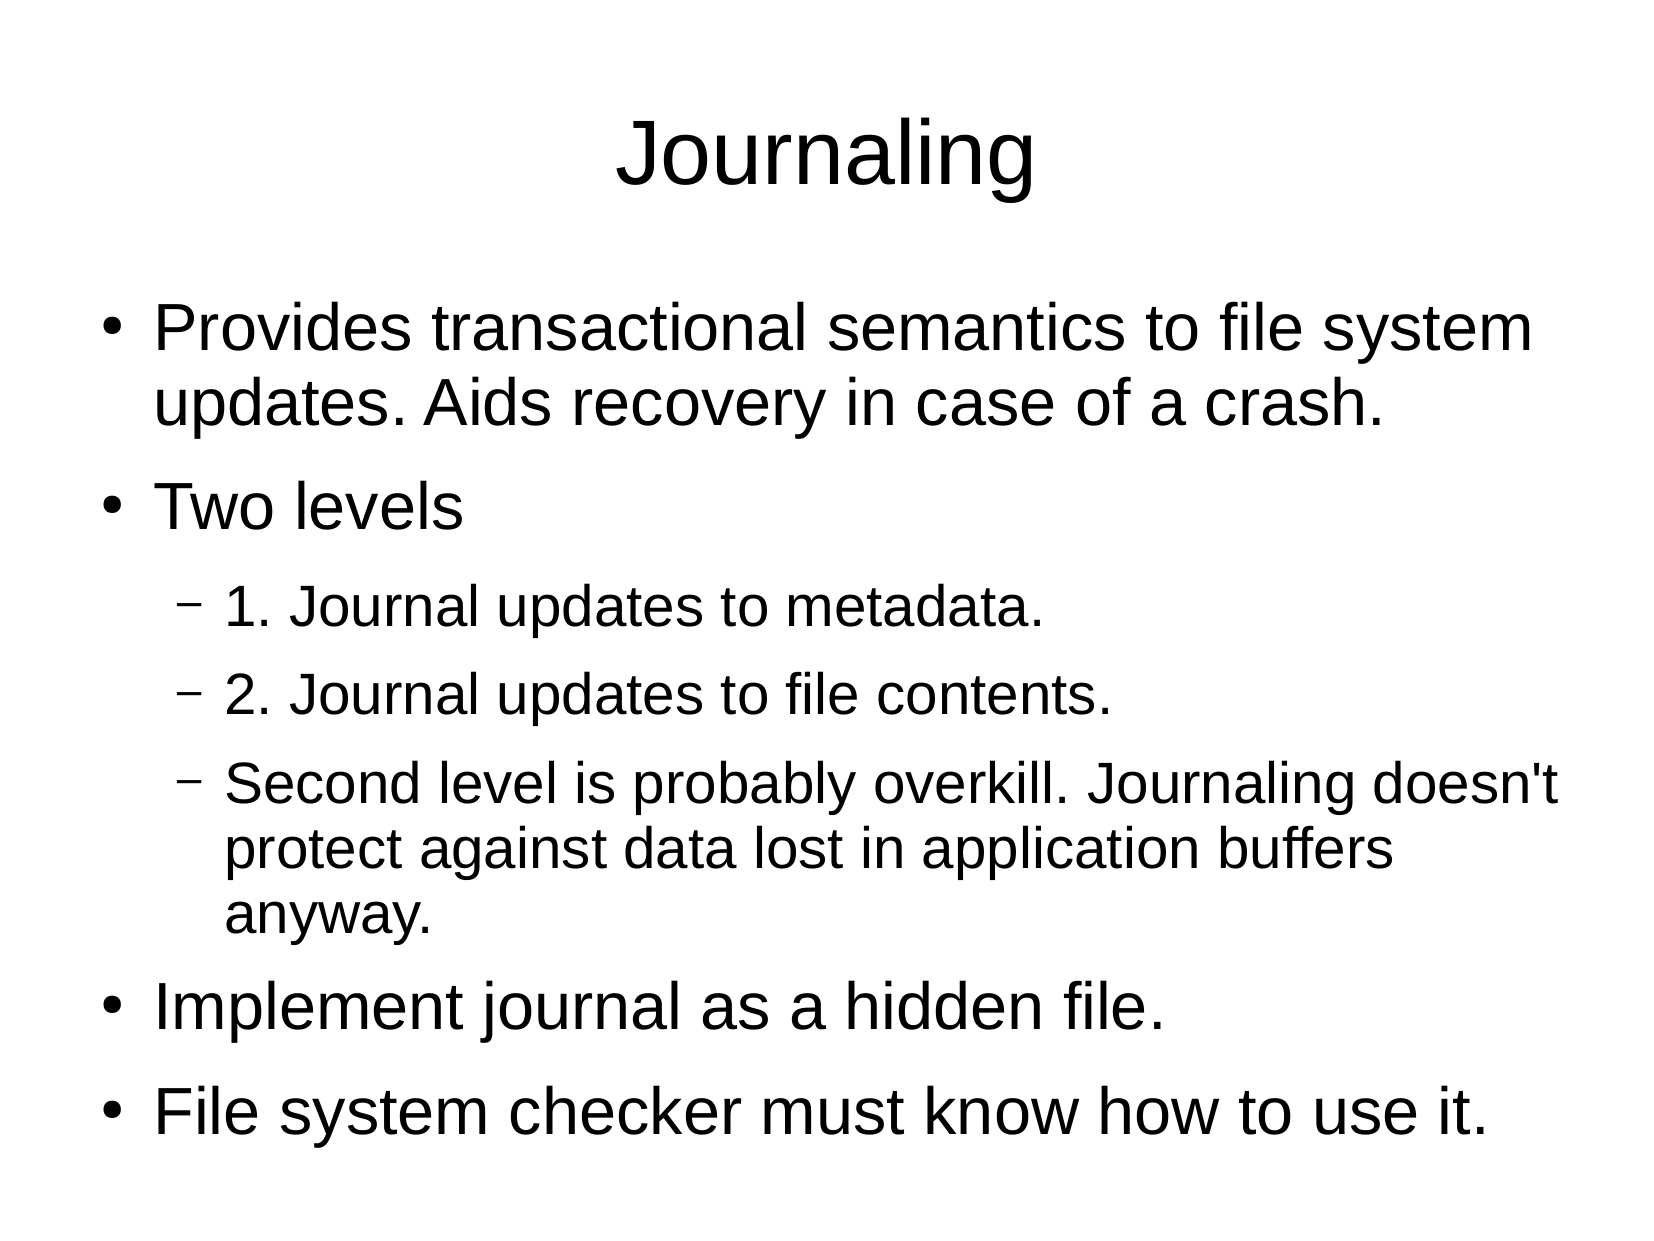

# Journaling
Provides transactional semantics to file system updates. Aids recovery in case of a crash.
Two levels
1. Journal updates to metadata.
2. Journal updates to file contents.
Second level is probably overkill. Journaling doesn't protect against data lost in application buffers anyway.
Implement journal as a hidden file.
File system checker must know how to use it.